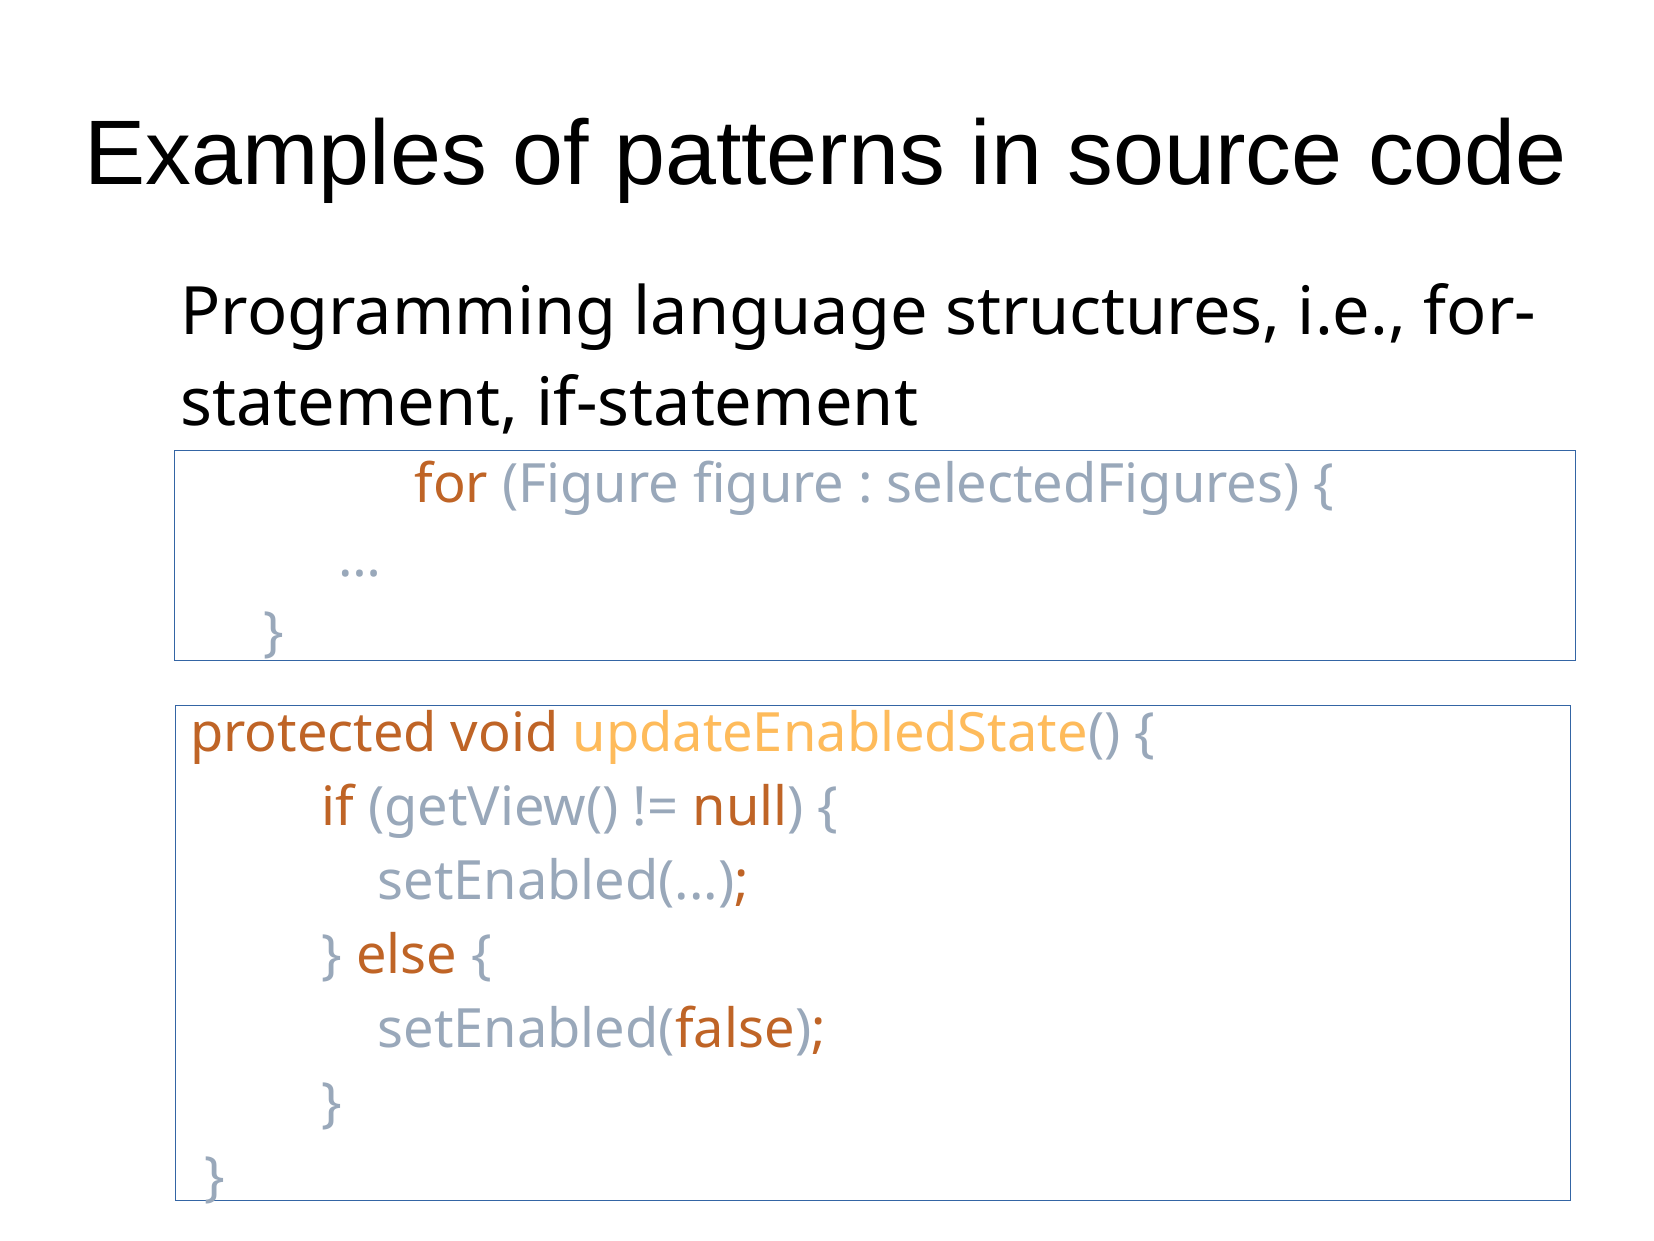

# Examples of patterns in source code
Programming language structures, i.e., for-statement, if-statement
for (Figure figure : selectedFigures) {
		…
	}
protected void updateEnabledState() {
 if (getView() != null) {
 setEnabled(...);
 } else {
 setEnabled(false);
 }
 }
4